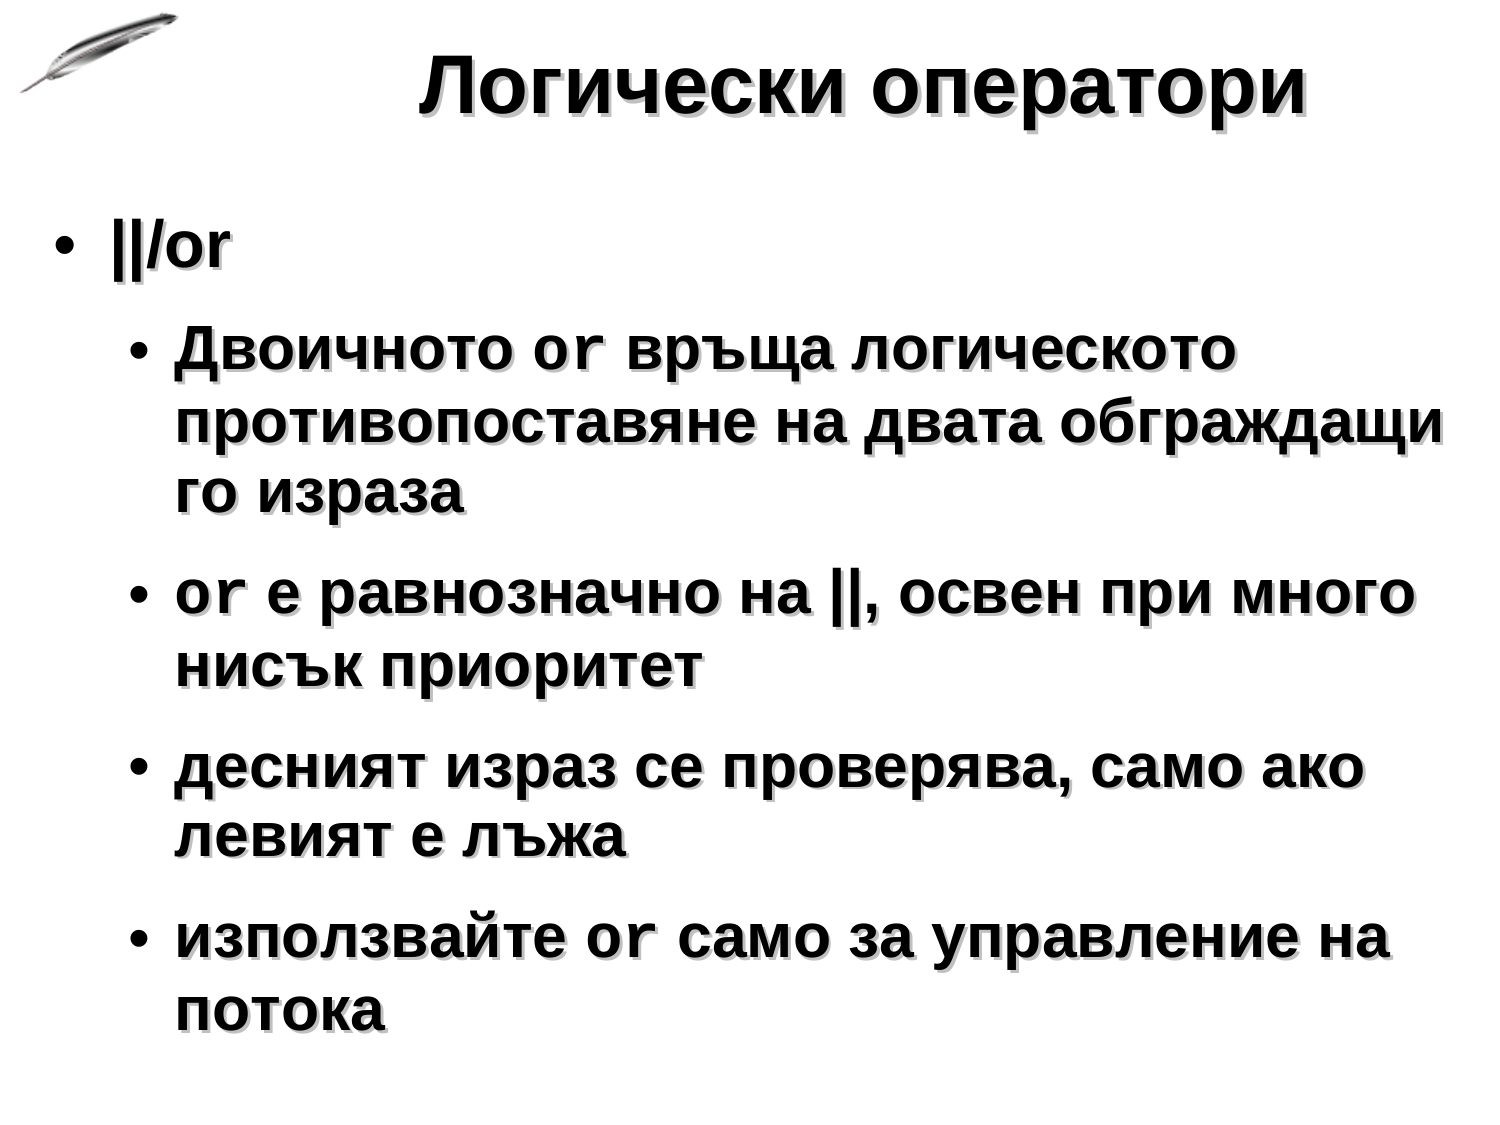

# Логически оператори
||/or
Двоичното or връща логическото противопоставяне на двата обграждащи го израза
or е равнозначно на ||, освен при много нисък приоритет
десният израз се проверява, само ако левият е лъжа
използвайте or само за управление на потока